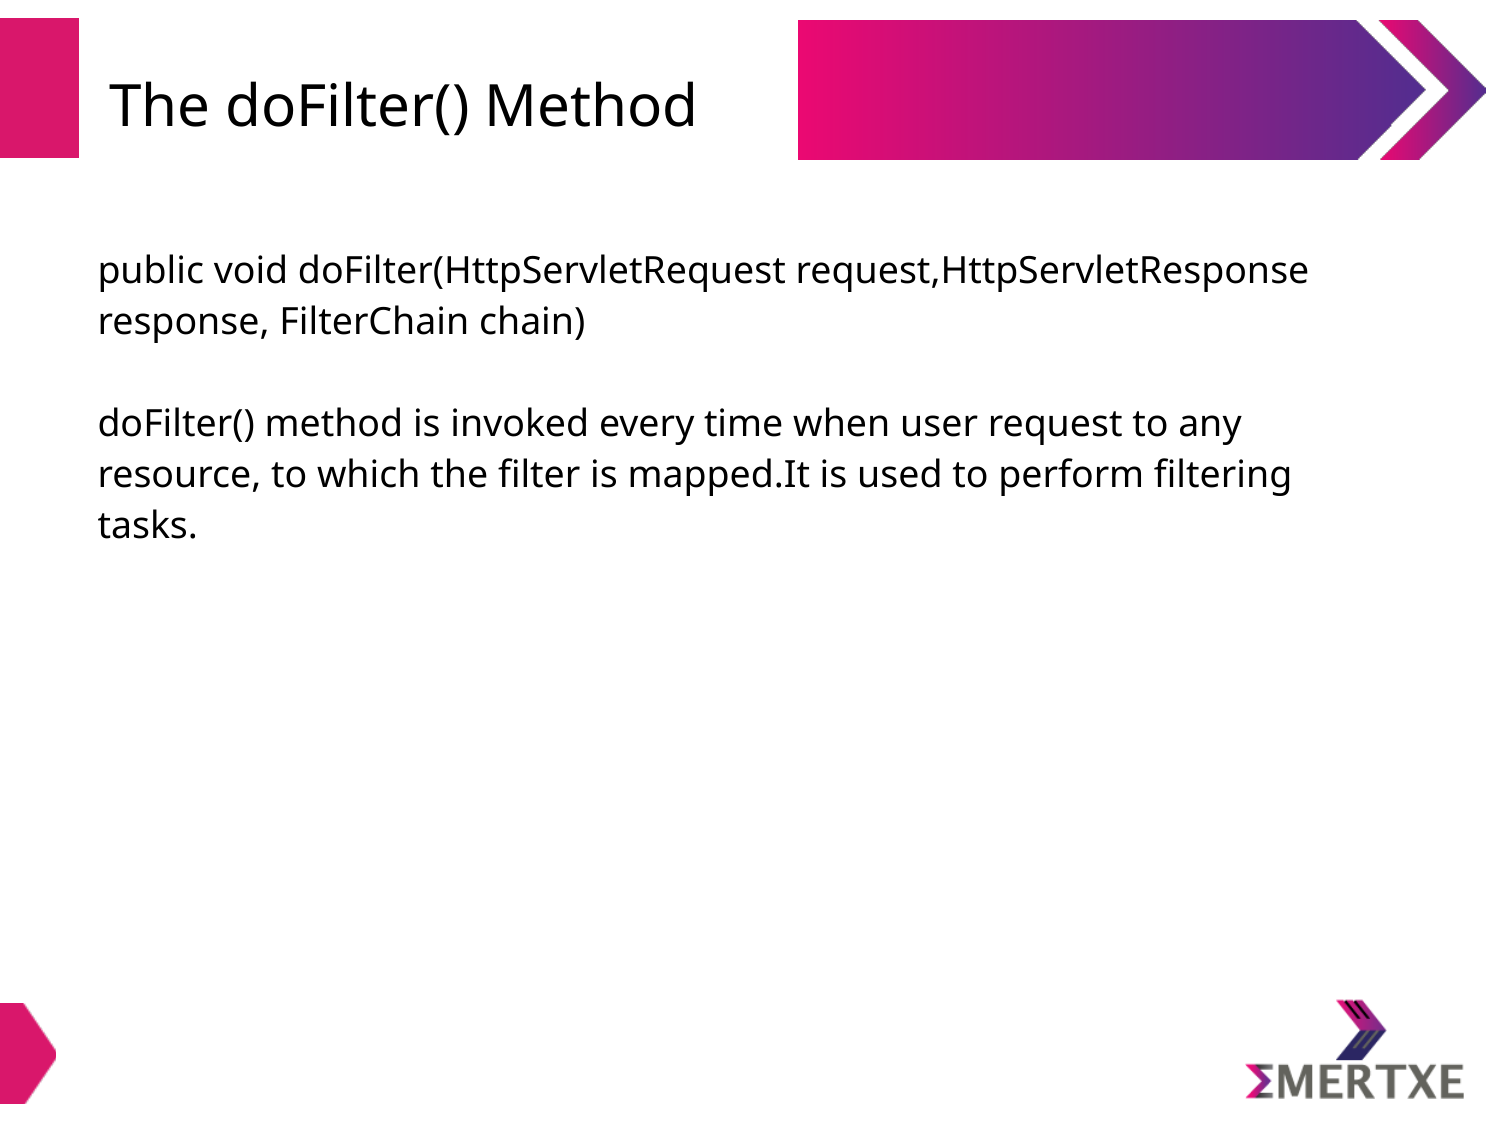

The doFilter() Method
public void doFilter(HttpServletRequest request,HttpServletResponse response, FilterChain chain)
doFilter() method is invoked every time when user request to any resource, to which the filter is mapped.It is used to perform filtering tasks.